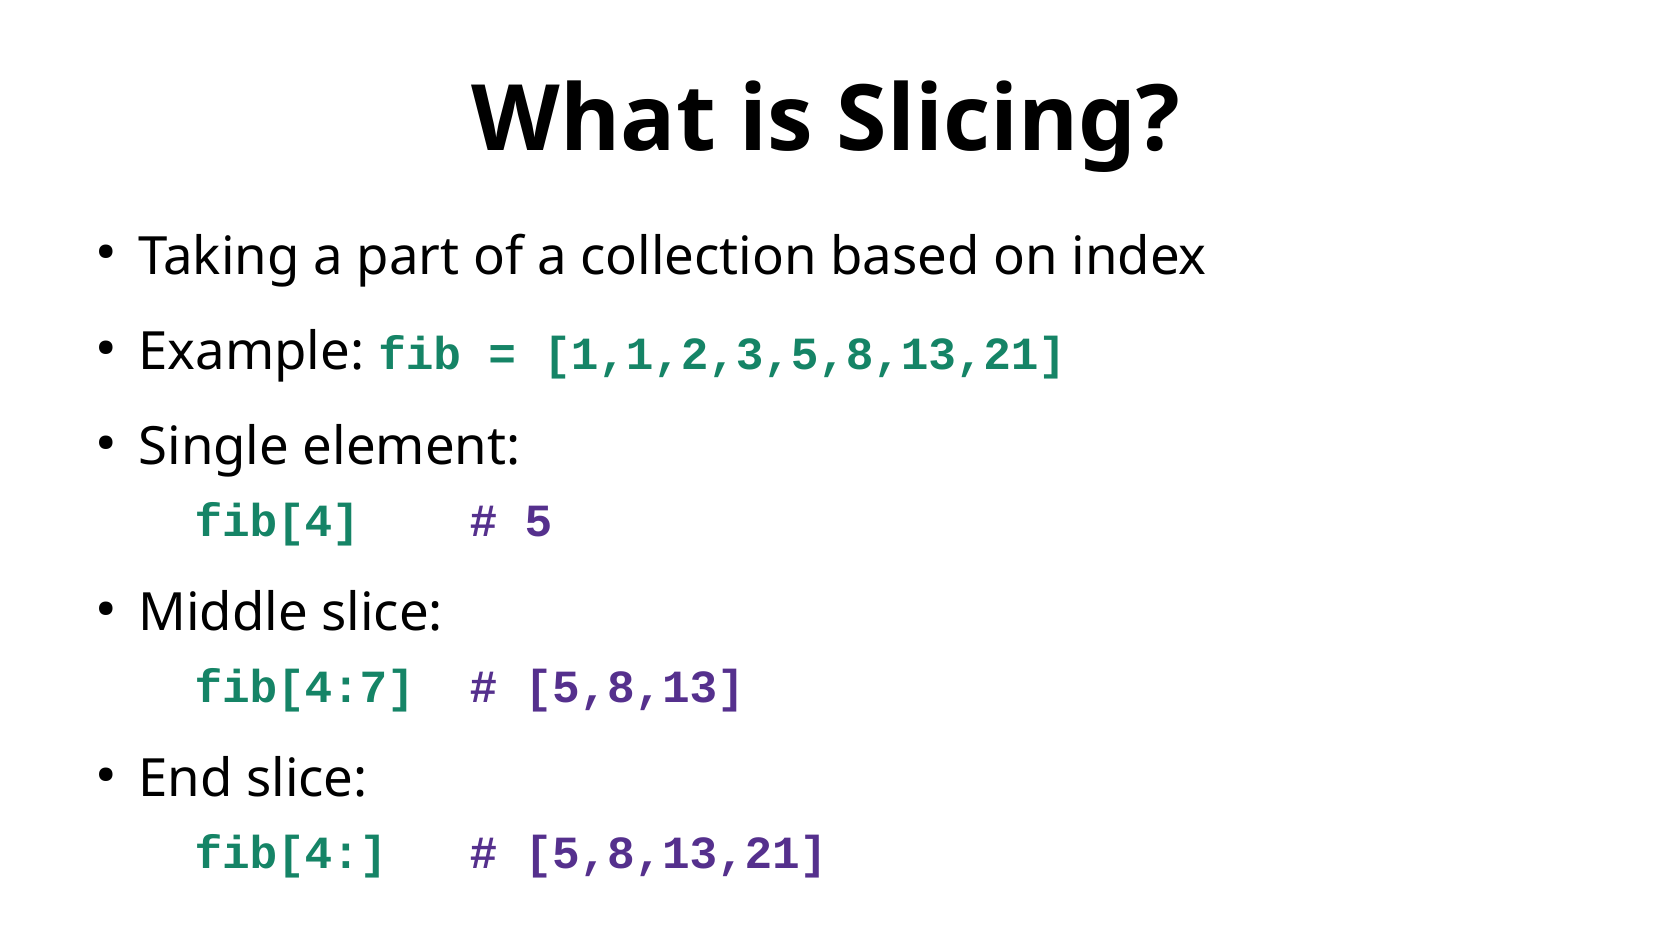

# What is Slicing?
Taking a part of a collection based on index
Example: fib = [1,1,2,3,5,8,13,21]
Single element:
fib[4] # 5
Middle slice:
fib[4:7] # [5,8,13]
End slice:
fib[4:] # [5,8,13,21]